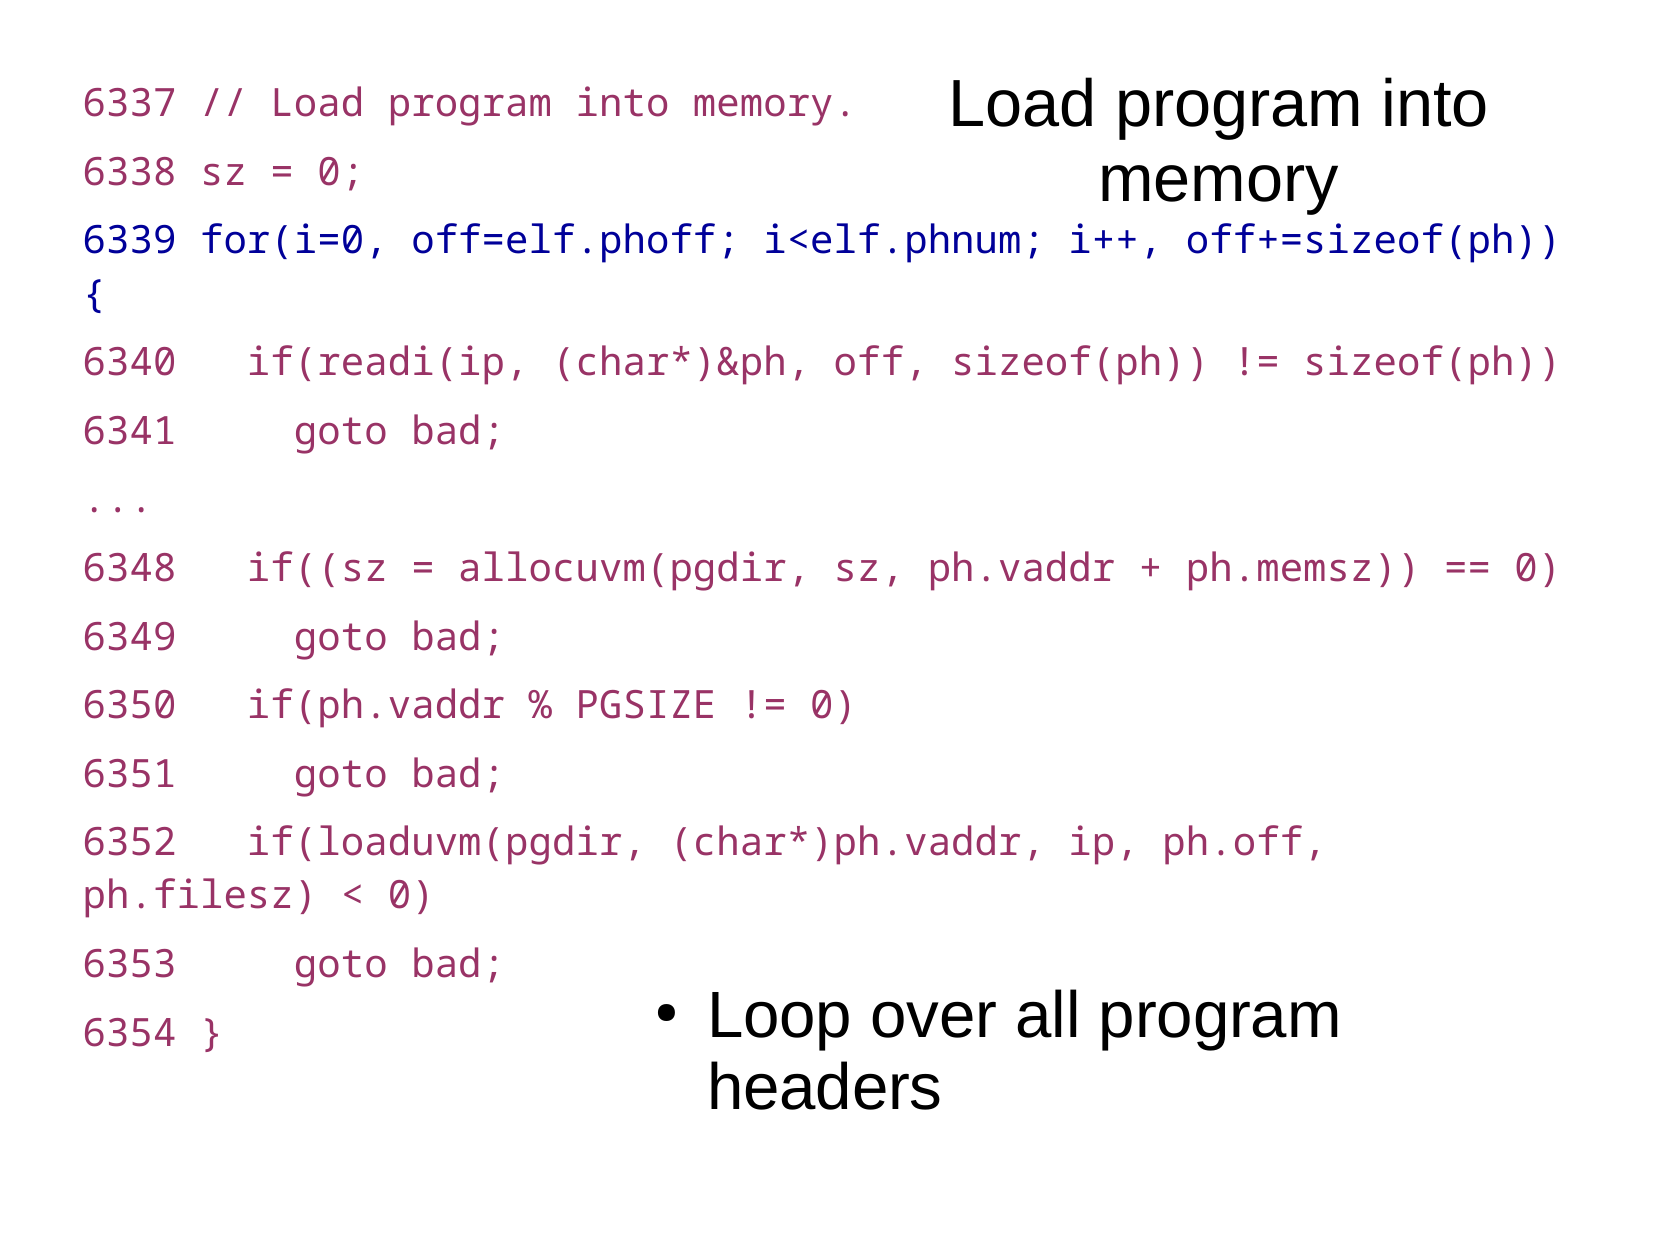

Load program into memory
# 6337 // Load program into memory.
6338 sz = 0;
6339 for(i=0, off=elf.phoff; i<elf.phnum; i++, off+=sizeof(ph)){
6340 if(readi(ip, (char*)&ph, off, sizeof(ph)) != sizeof(ph))
6341 goto bad;
...
6348 if((sz = allocuvm(pgdir, sz, ph.vaddr + ph.memsz)) == 0)
6349 goto bad;
6350 if(ph.vaddr % PGSIZE != 0)
6351 goto bad;
6352 if(loaduvm(pgdir, (char*)ph.vaddr, ip, ph.off, ph.filesz) < 0)
6353 goto bad;
6354 }
Loop over all program headers